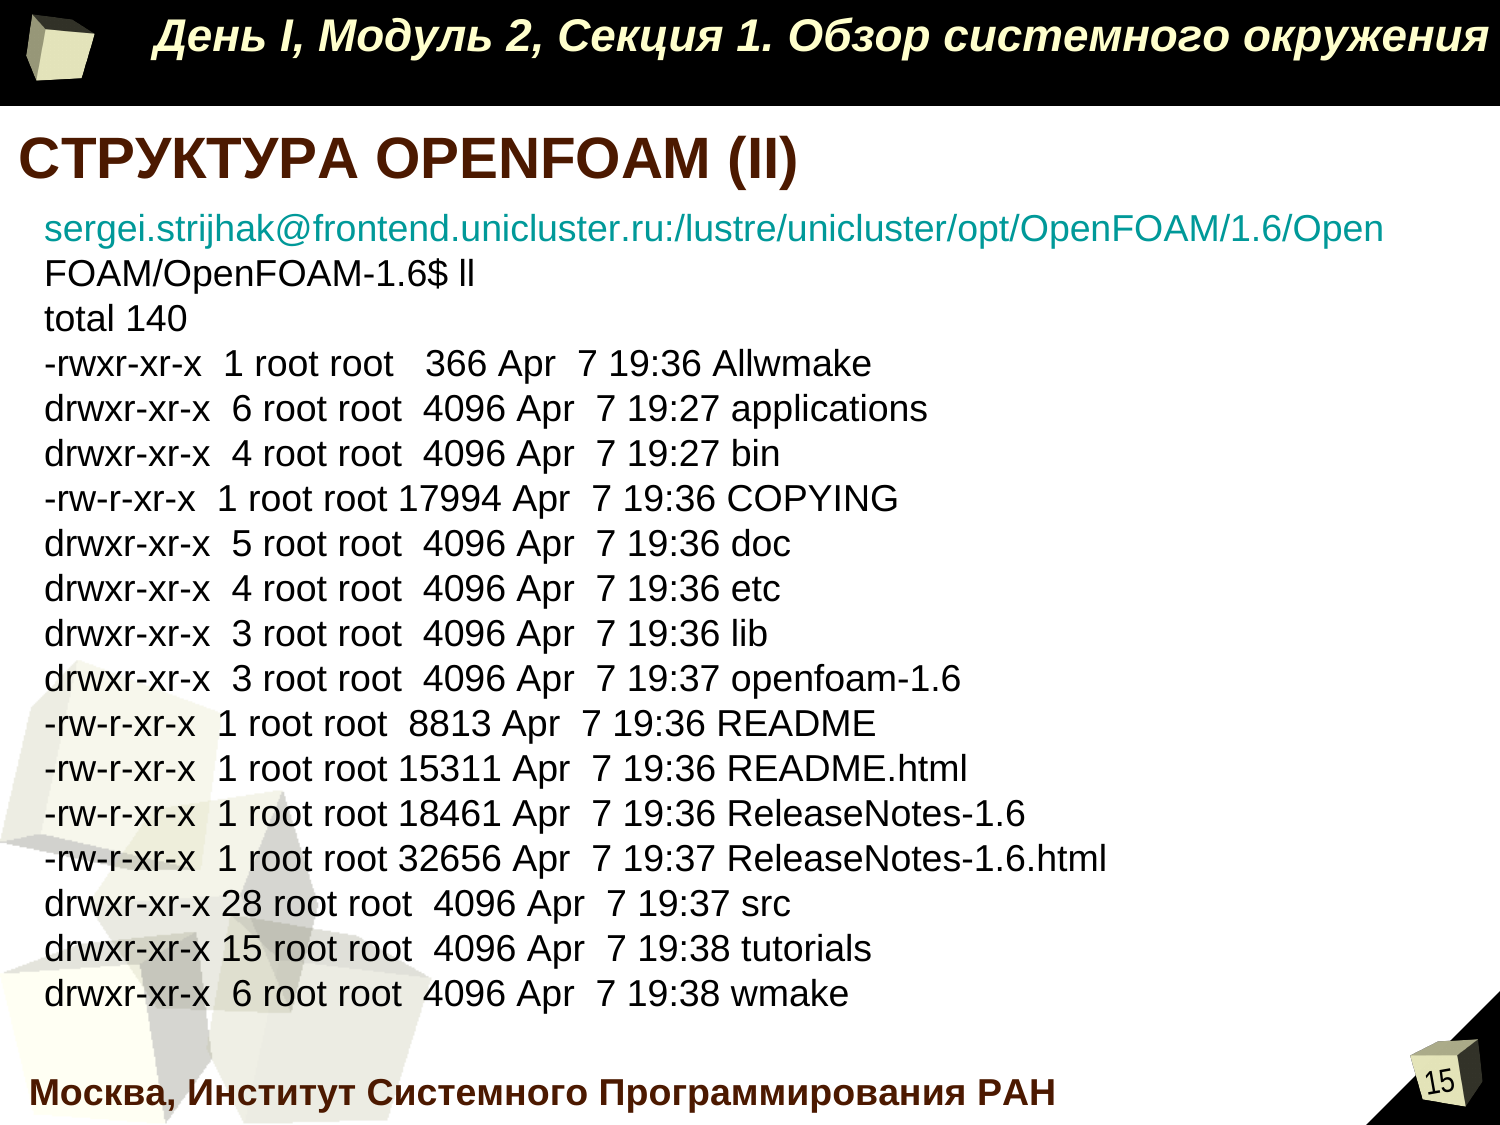

СТРУКТУРА OPENFOAM (II)
sergei.strijhak@frontend.unicluster.ru:/lustre/unicluster/opt/OpenFOAM/1.6/Open
FOAM/OpenFOAM-1.6$ ll
total 140
-rwxr-xr-x 1 root root 366 Apr 7 19:36 Allwmake
drwxr-xr-x 6 root root 4096 Apr 7 19:27 applications
drwxr-xr-x 4 root root 4096 Apr 7 19:27 bin
-rw-r-xr-x 1 root root 17994 Apr 7 19:36 COPYING
drwxr-xr-x 5 root root 4096 Apr 7 19:36 doc
drwxr-xr-x 4 root root 4096 Apr 7 19:36 etc
drwxr-xr-x 3 root root 4096 Apr 7 19:36 lib
drwxr-xr-x 3 root root 4096 Apr 7 19:37 openfoam-1.6
-rw-r-xr-x 1 root root 8813 Apr 7 19:36 README
-rw-r-xr-x 1 root root 15311 Apr 7 19:36 README.html
-rw-r-xr-x 1 root root 18461 Apr 7 19:36 ReleaseNotes-1.6
-rw-r-xr-x 1 root root 32656 Apr 7 19:37 ReleaseNotes-1.6.html
drwxr-xr-x 28 root root 4096 Apr 7 19:37 src
drwxr-xr-x 15 root root 4096 Apr 7 19:38 tutorials
drwxr-xr-x 6 root root 4096 Apr 7 19:38 wmake